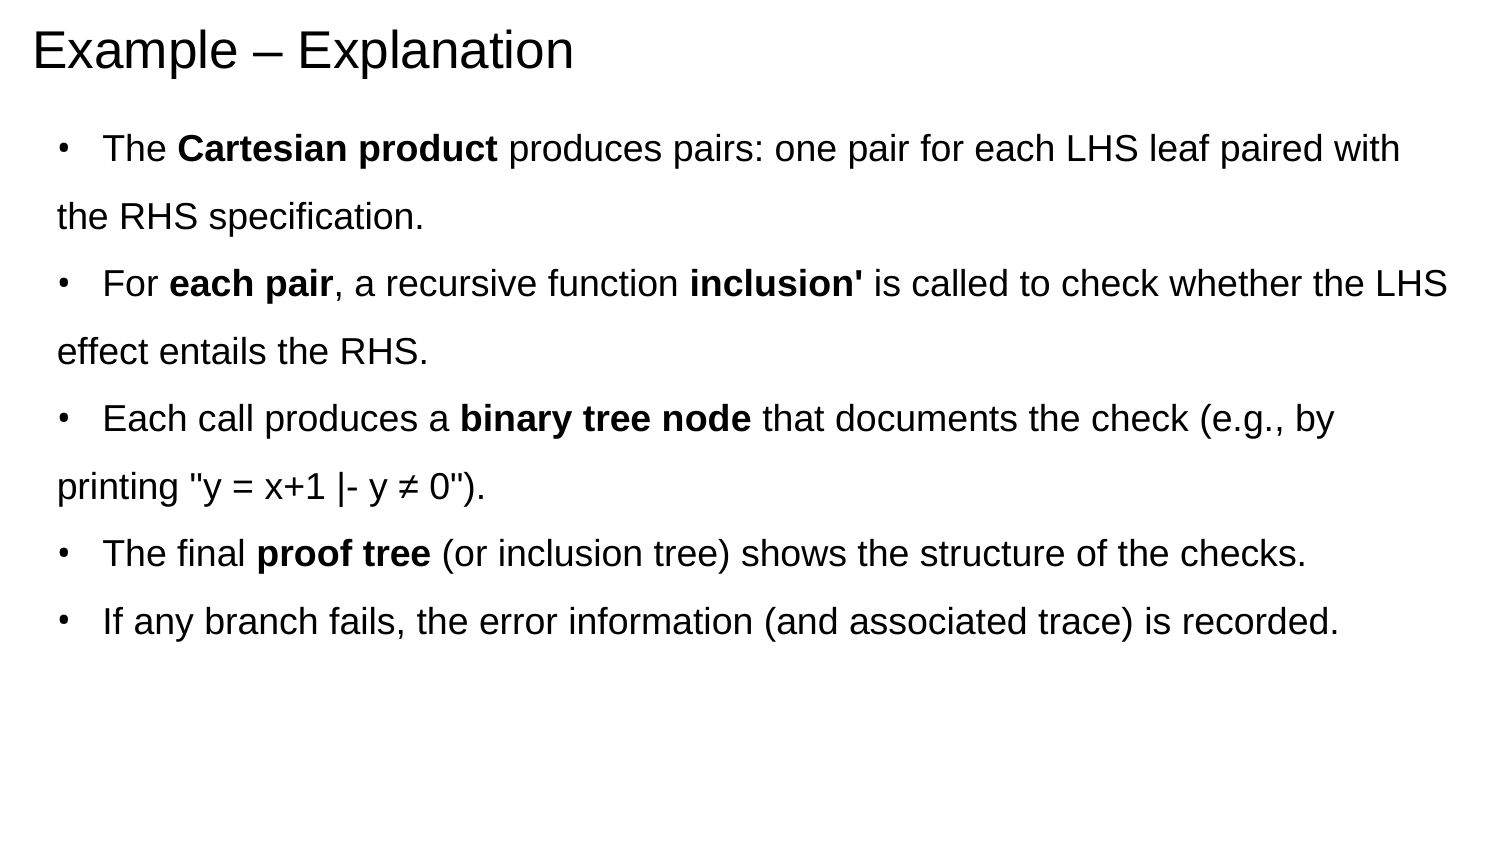

# Example – Explanation
 The Cartesian product produces pairs: one pair for each LHS leaf paired with the RHS specification.
 For each pair, a recursive function inclusion' is called to check whether the LHS effect entails the RHS.
 Each call produces a binary tree node that documents the check (e.g., by printing "y = x+1 |- y ≠ 0").
 The final proof tree (or inclusion tree) shows the structure of the checks.
 If any branch fails, the error information (and associated trace) is recorded.